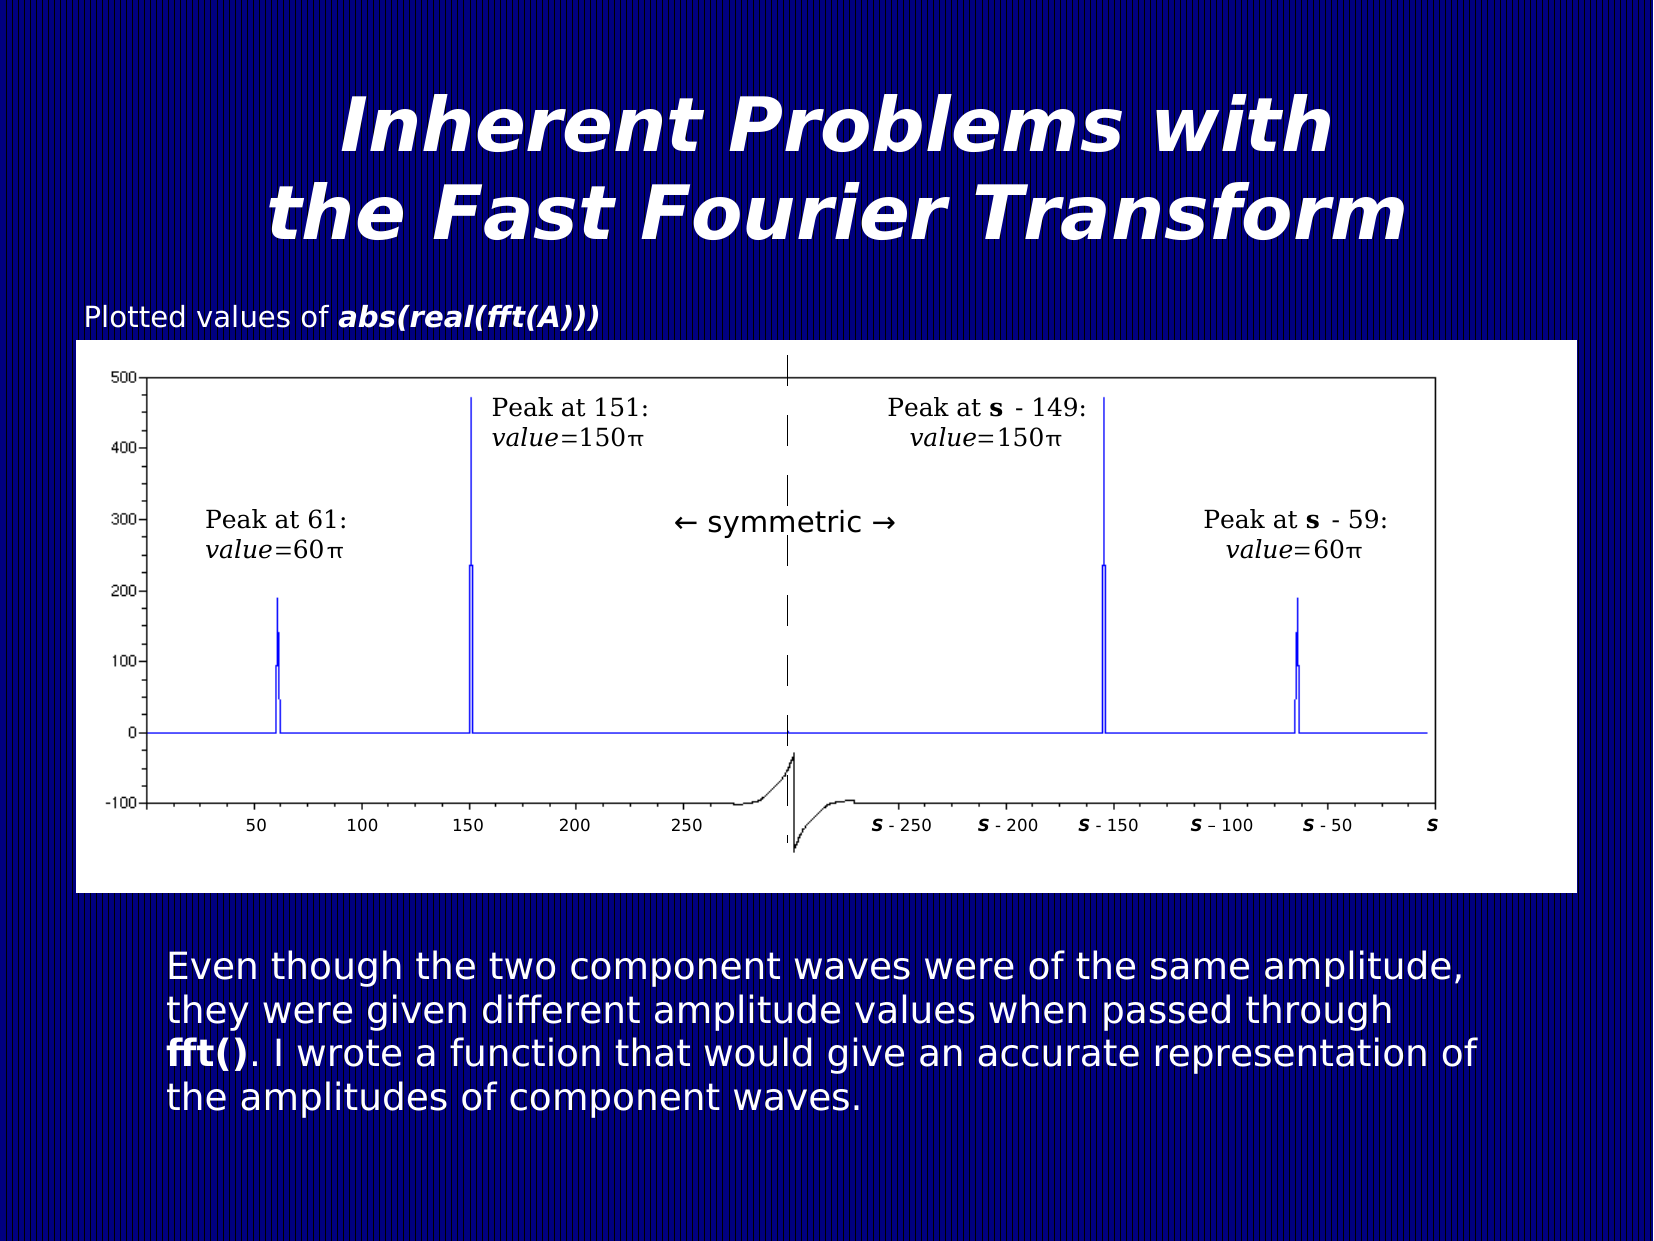

Inherent Problems with
the Fast Fourier Transform
Plotted values of abs(real(fft(A)))
← symmetric →
50
100
150
200
250
S - 250
S - 200
S - 150
S – 100
S - 50
S
Even though the two component waves were of the same amplitude, they were given different amplitude values when passed through fft(). I wrote a function that would give an accurate representation of the amplitudes of component waves.